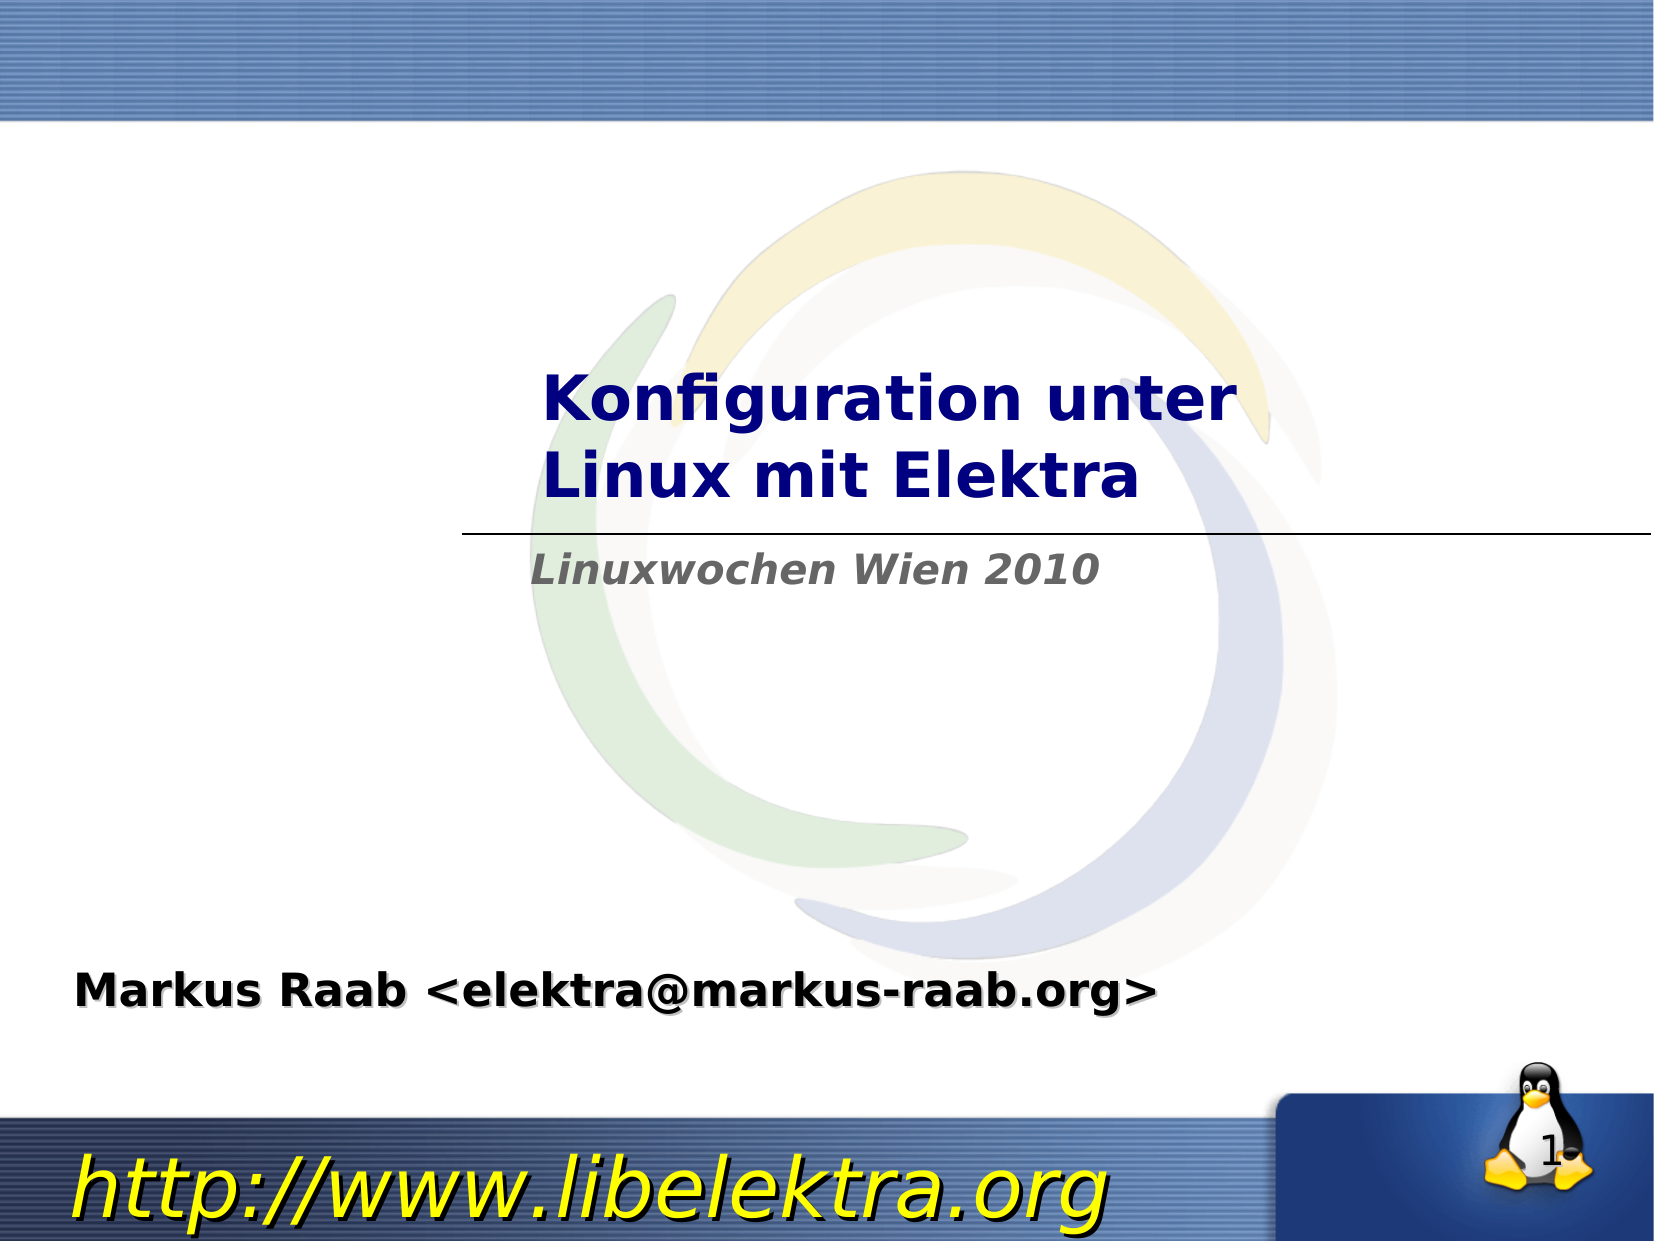

Konfiguration unter Linux mit Elektra
Linuxwochen Wien 2010
Markus Raab <elektra@markus-raab.org>